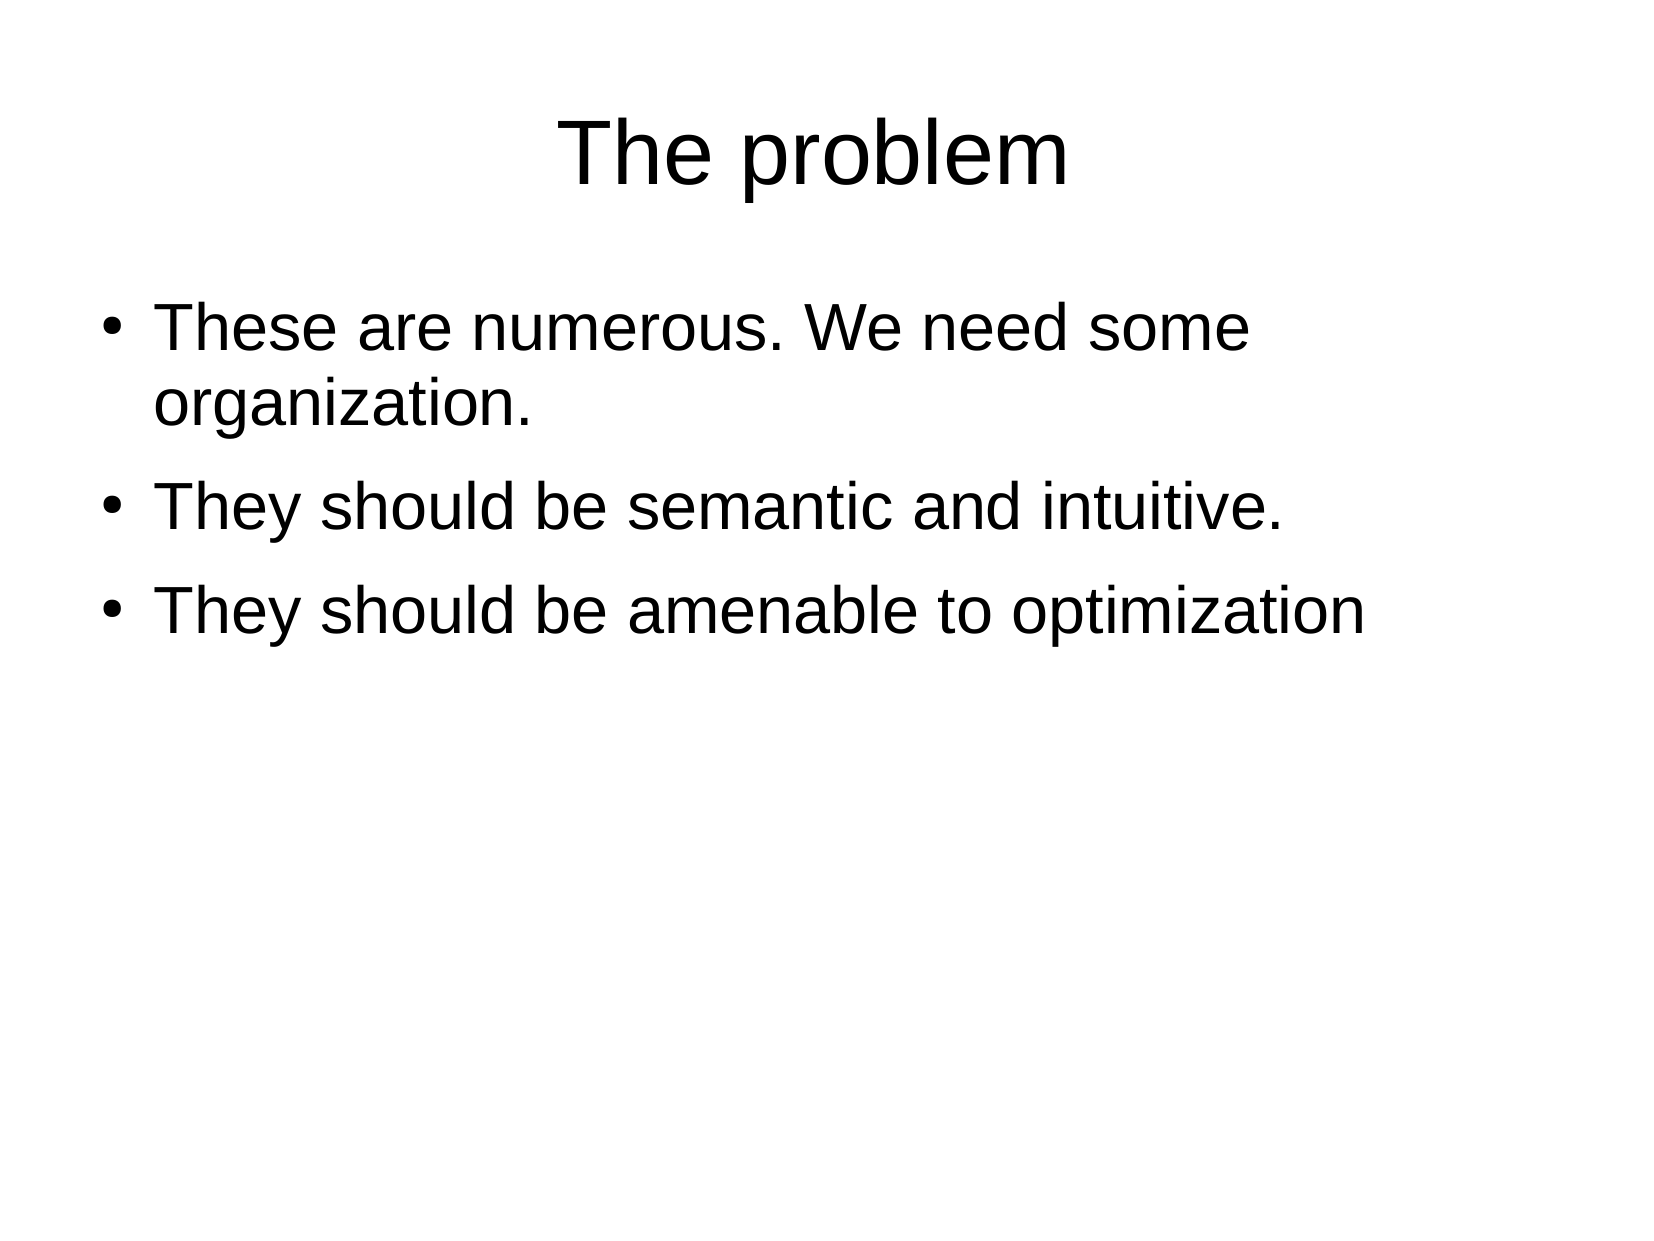

# The problem
These are numerous. We need some organization.
They should be semantic and intuitive.
They should be amenable to optimization